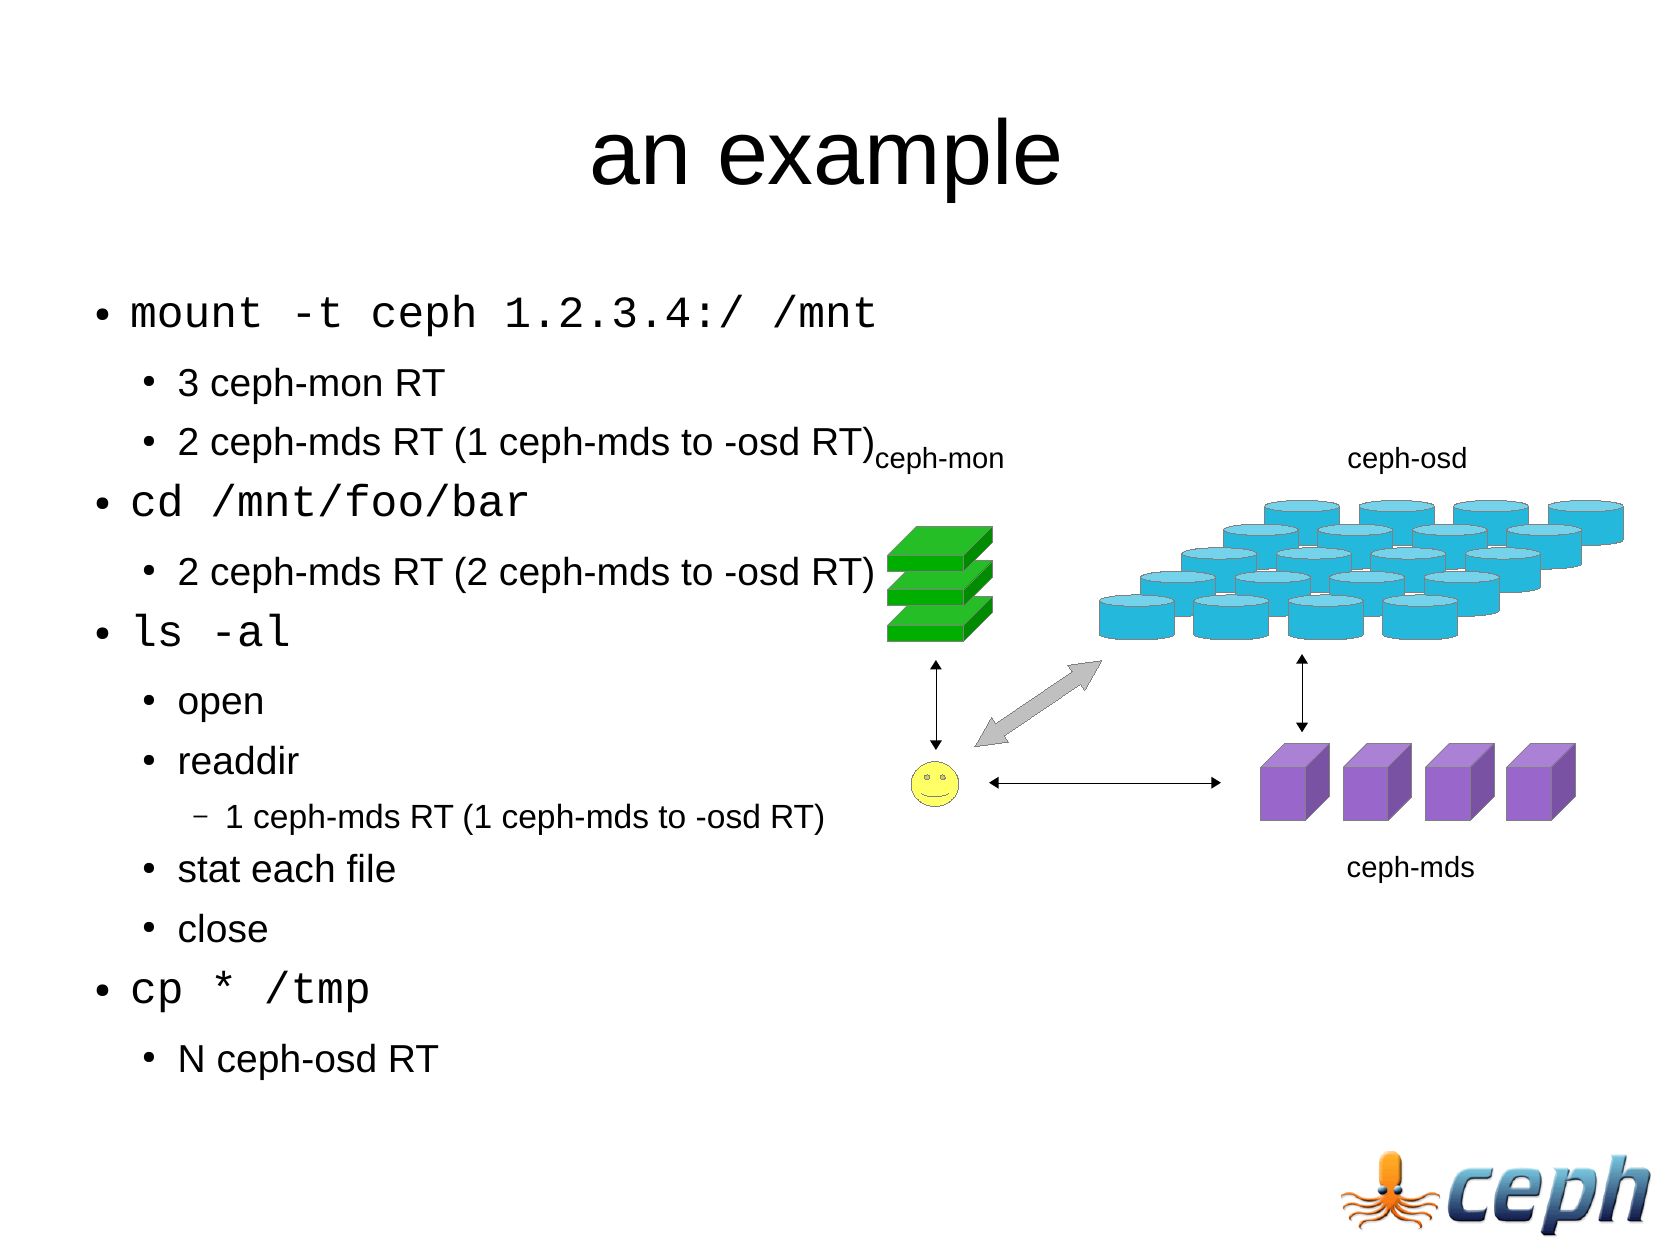

# an example
mount -t ceph 1.2.3.4:/ /mnt
3 ceph-mon RT
2 ceph-mds RT (1 ceph-mds to -osd RT)
cd /mnt/foo/bar
2 ceph-mds RT (2 ceph-mds to -osd RT)
ls -al
open
readdir
1 ceph-mds RT (1 ceph-mds to -osd RT)
stat each file
close
cp * /tmp
N ceph-osd RT
ceph-mon
ceph-osd
ceph-mds